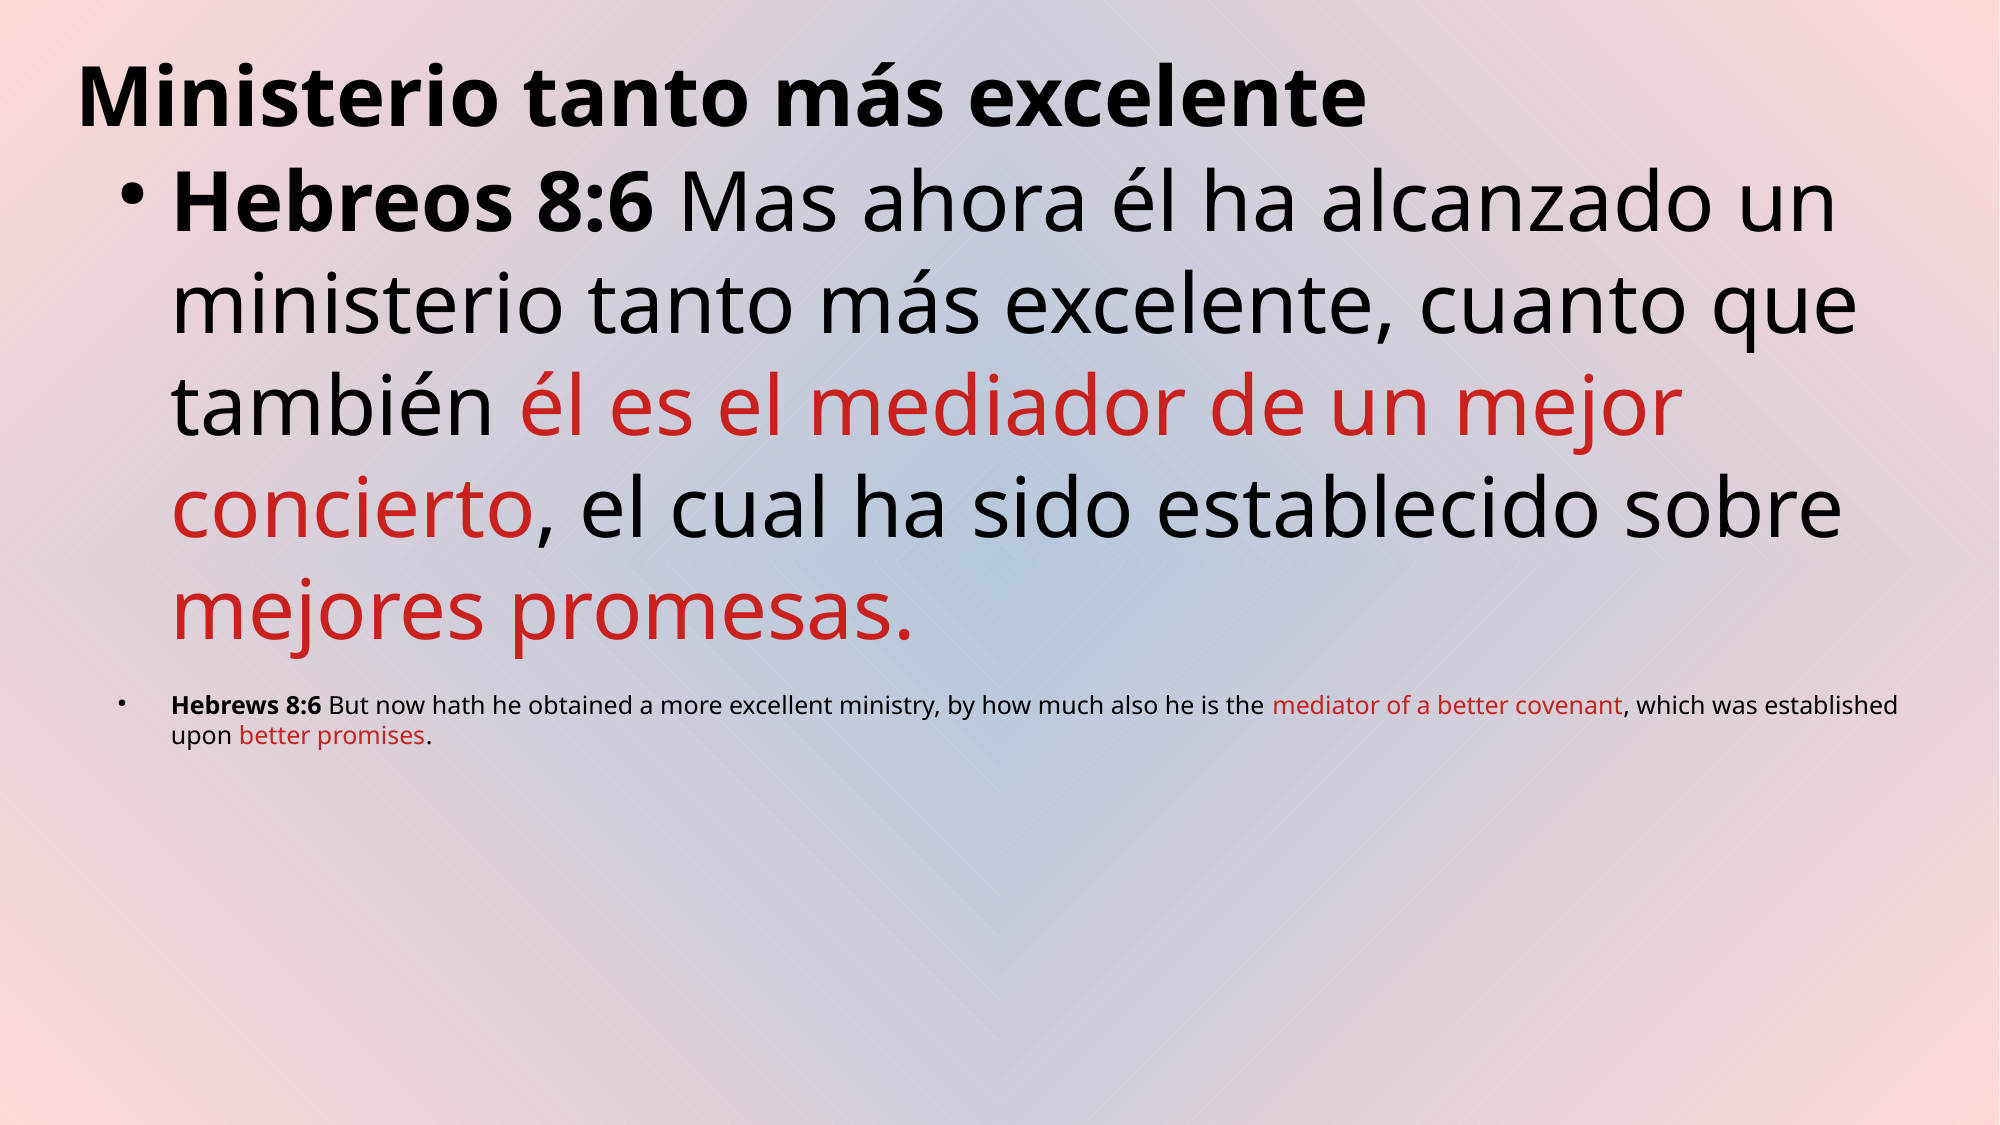

# Ministerio tanto más excelente
Hebreos 8:6 Mas ahora él ha alcanzado un ministerio tanto más excelente, cuanto que también él es el mediador de un mejor concierto, el cual ha sido establecido sobre mejores promesas.
Hebrews 8:6 But now hath he obtained a more excellent ministry, by how much also he is the mediator of a better covenant, which was established upon better promises.